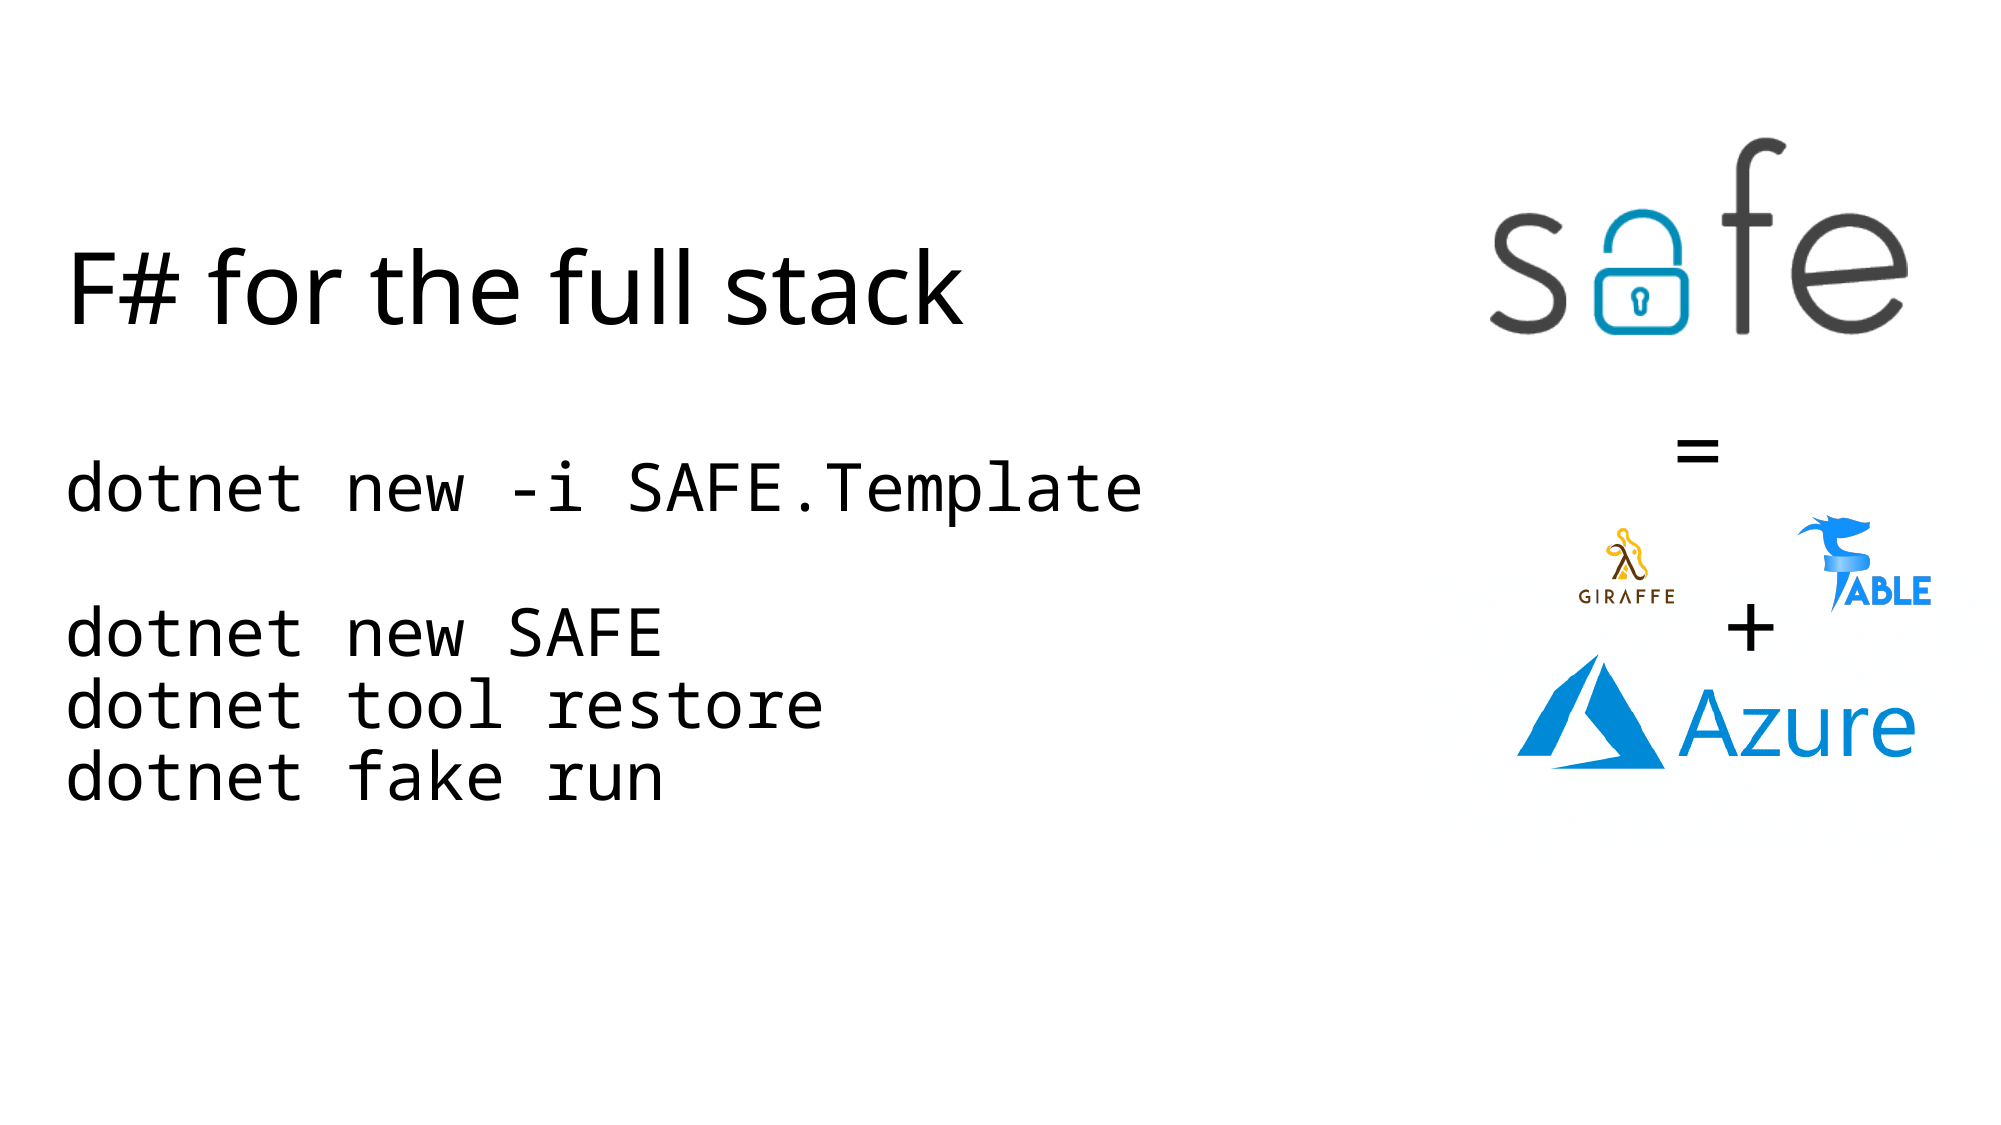

# F# for the full stack dotnet new -i SAFE.Template dotnet new SAFE dotnet tool restore dotnet fake run
=
+